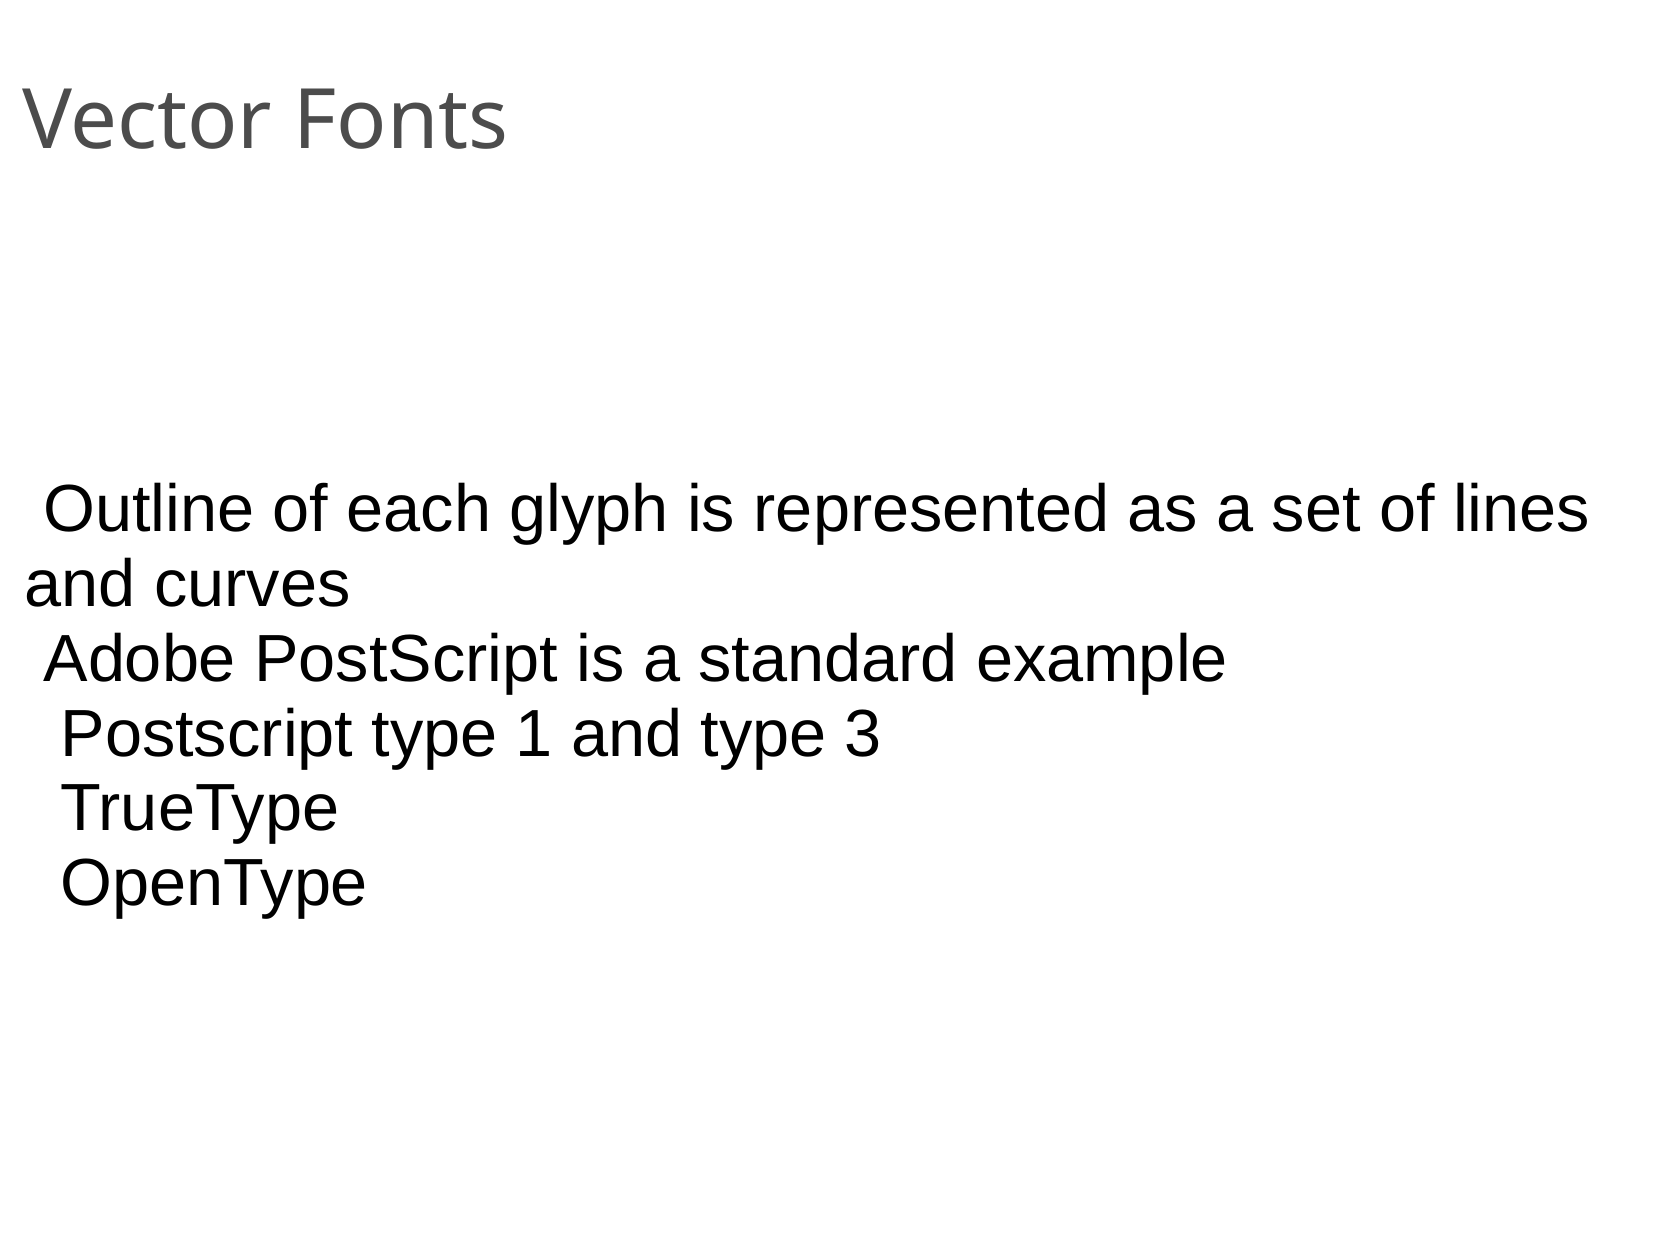

# Vector Fonts
 Outline of each glyph is represented as a set of lines and curves
 Adobe PostScript is a standard example
Postscript type 1 and type 3
TrueType
OpenType